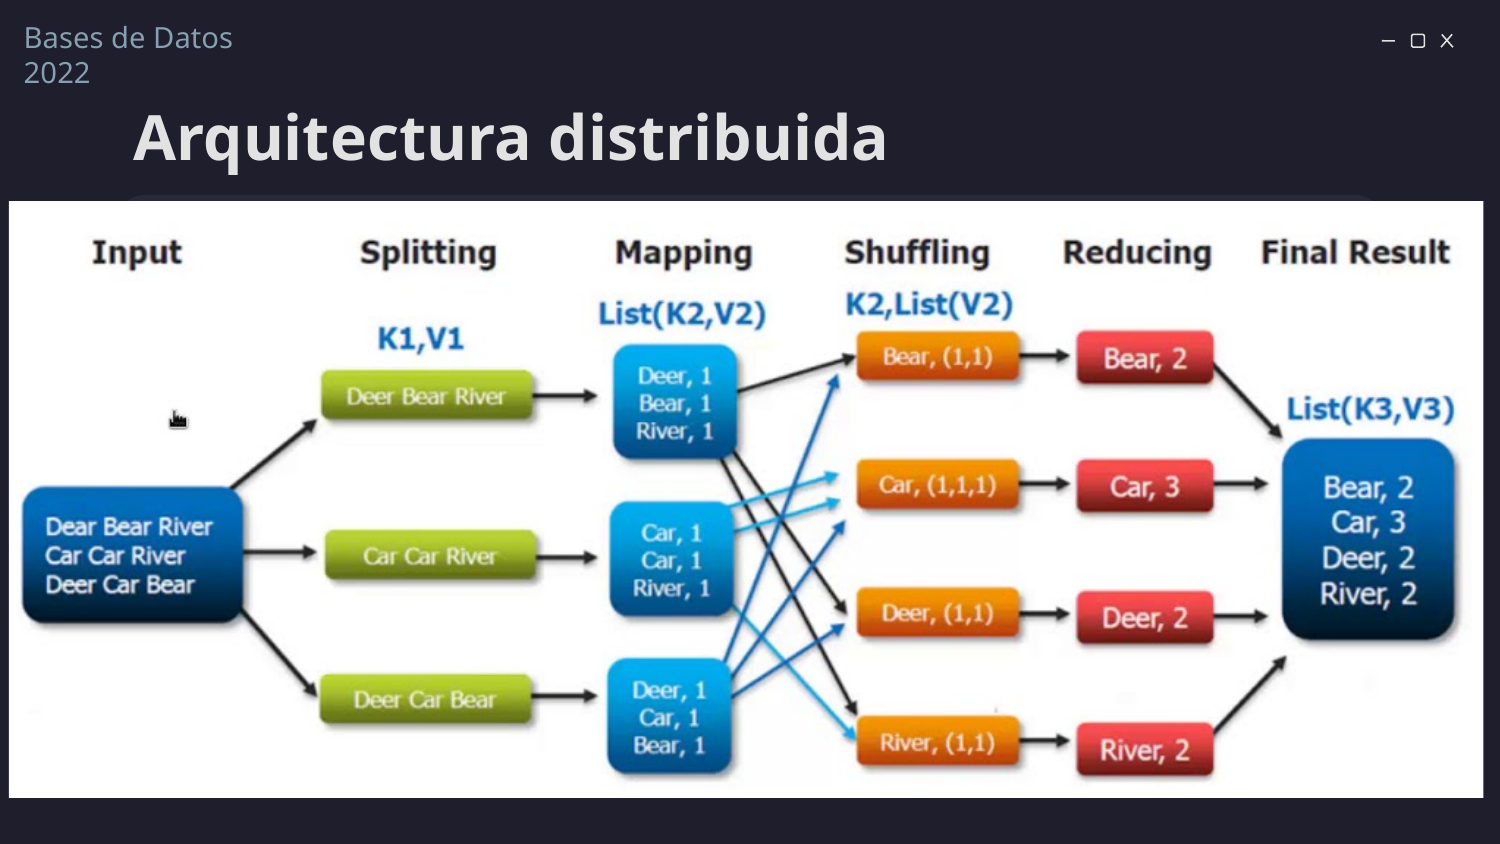

# Arquitectura distribuida
el ejemplo clásico de MapReduce es creación de índices